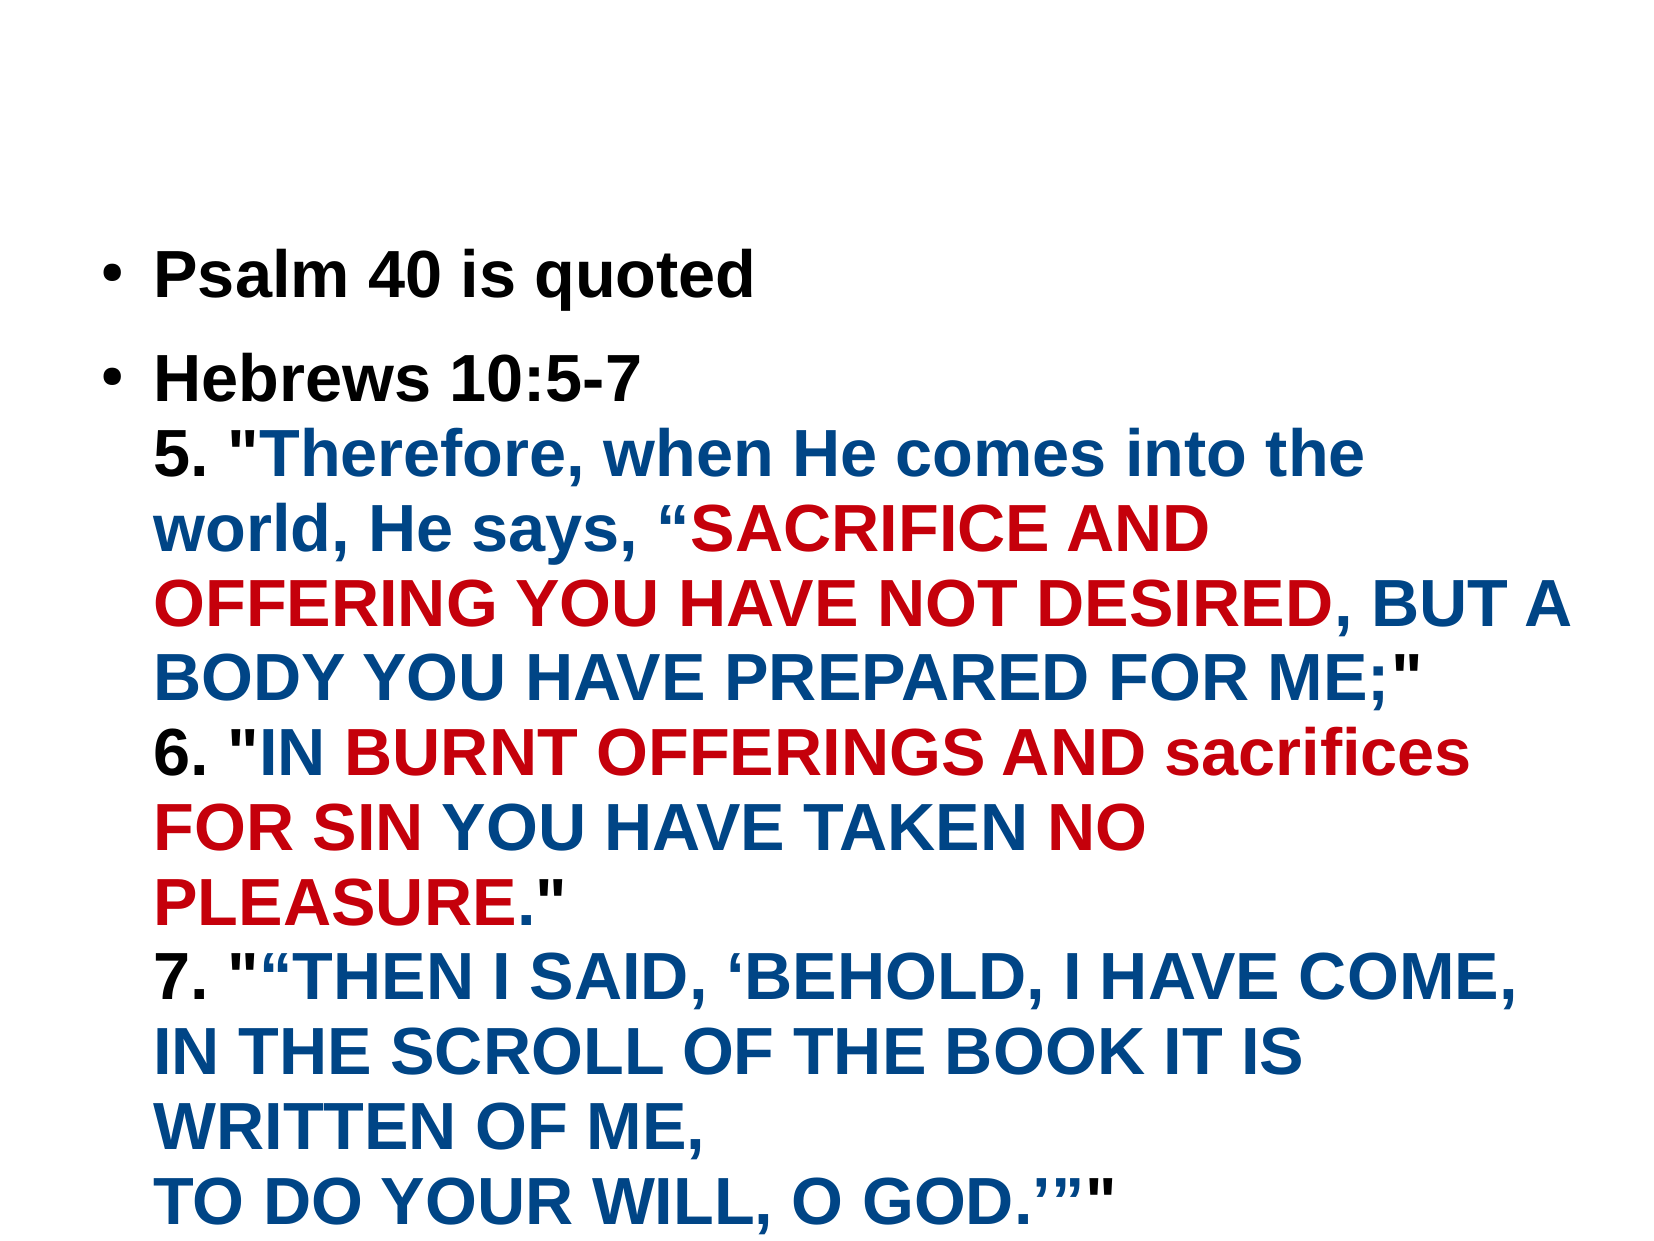

#
Psalm 40 is quoted
Hebrews 10:5-7
5. "Therefore, when He comes into the world, He says, “SACRIFICE AND OFFERING YOU HAVE NOT DESIRED, BUT A BODY YOU HAVE PREPARED FOR ME;"
6. "IN BURNT OFFERINGS AND sacrifices FOR SIN YOU HAVE TAKEN NO PLEASURE."
7. "“THEN I SAID, ‘BEHOLD, I HAVE COME, IN THE SCROLL OF THE BOOK IT IS WRITTEN OF ME,
TO DO YOUR WILL, O GOD.’”"